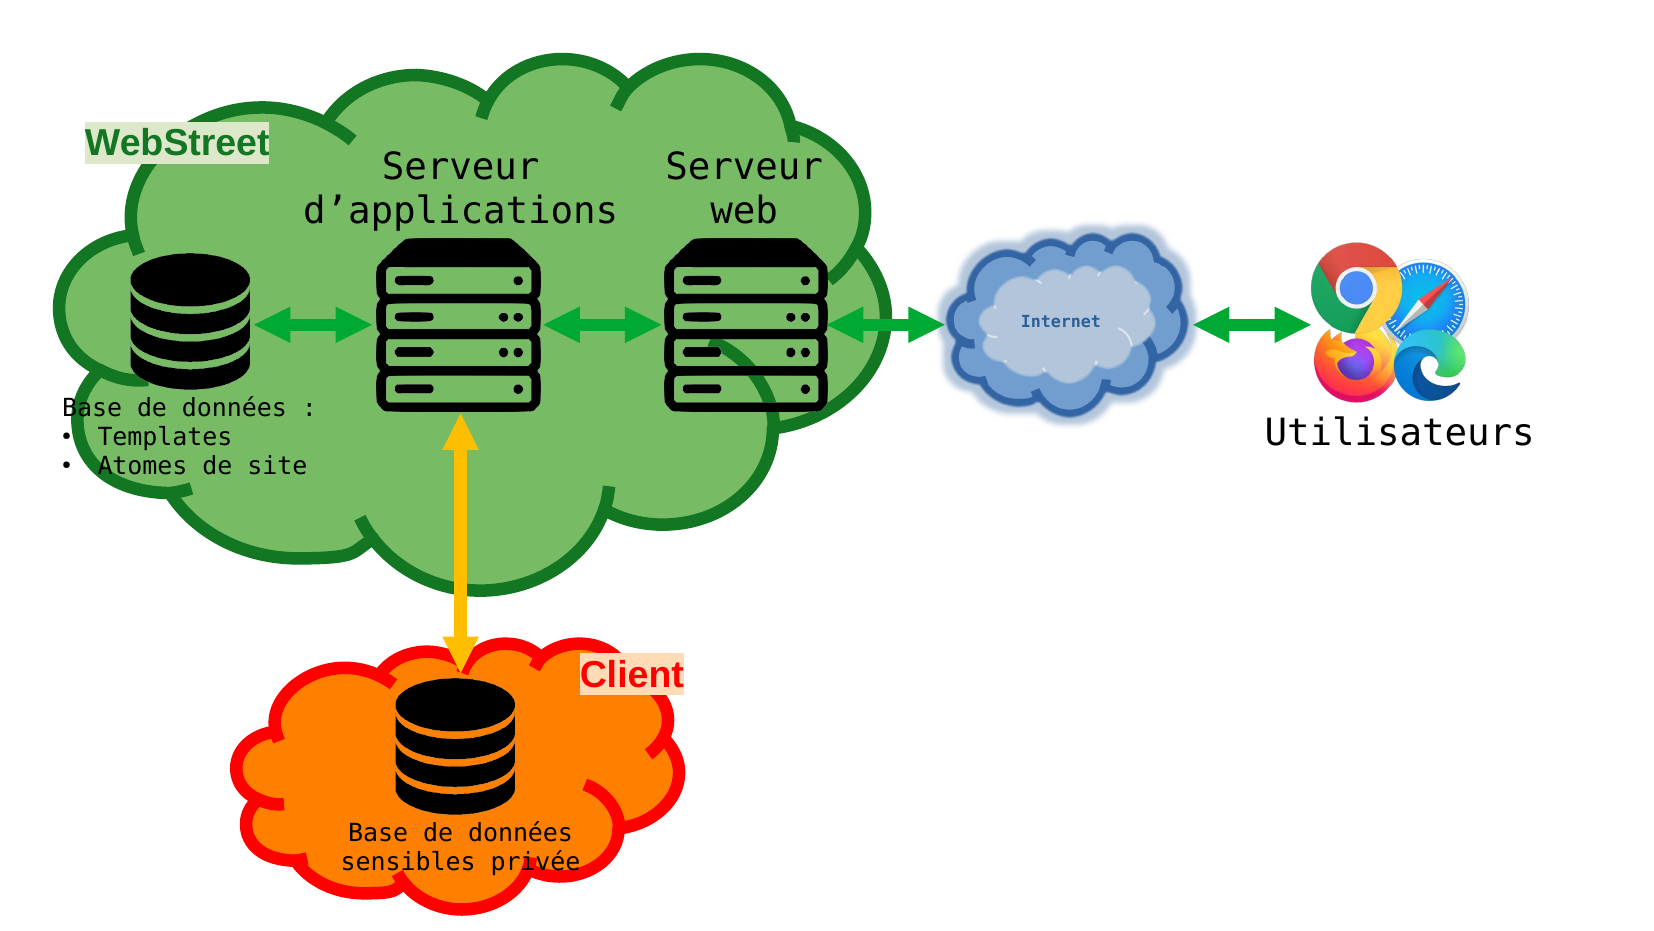

WebStreet
Serveur d’applications
Serveur
web
Internet
Base de données :
Templates
Atomes de site
Utilisateurs
Client
Base de données sensibles privée